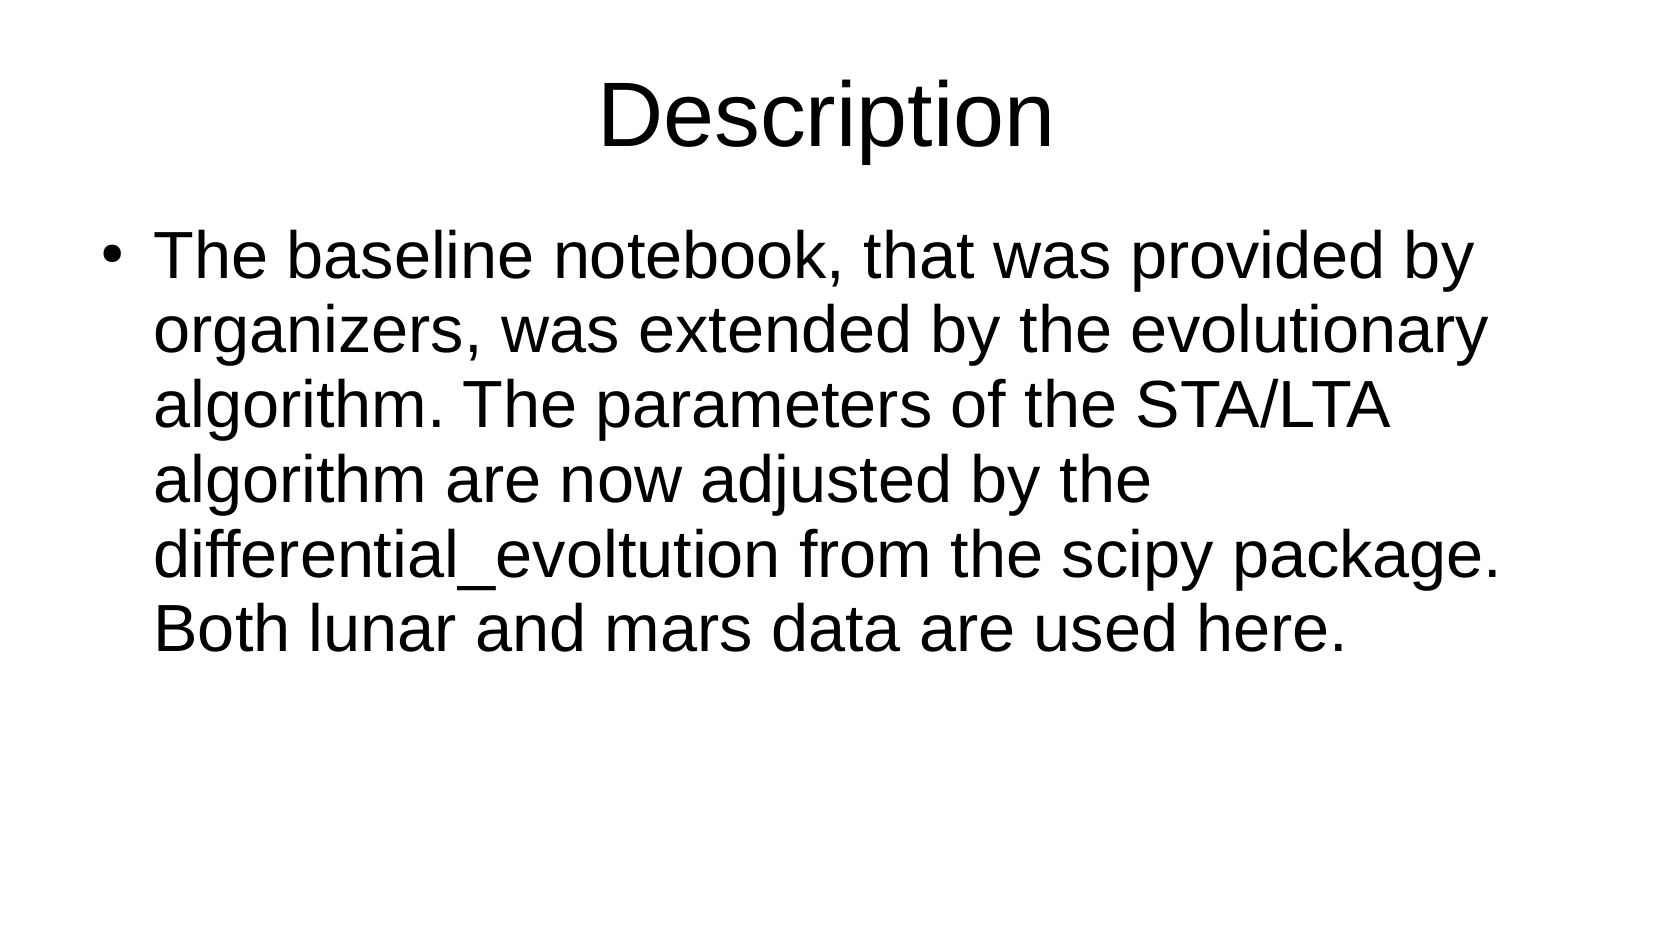

# Description
The baseline notebook, that was provided by organizers, was extended by the evolutionary algorithm. The parameters of the STA/LTA algorithm are now adjusted by the differential_evoltution from the scipy package. Both lunar and mars data are used here.